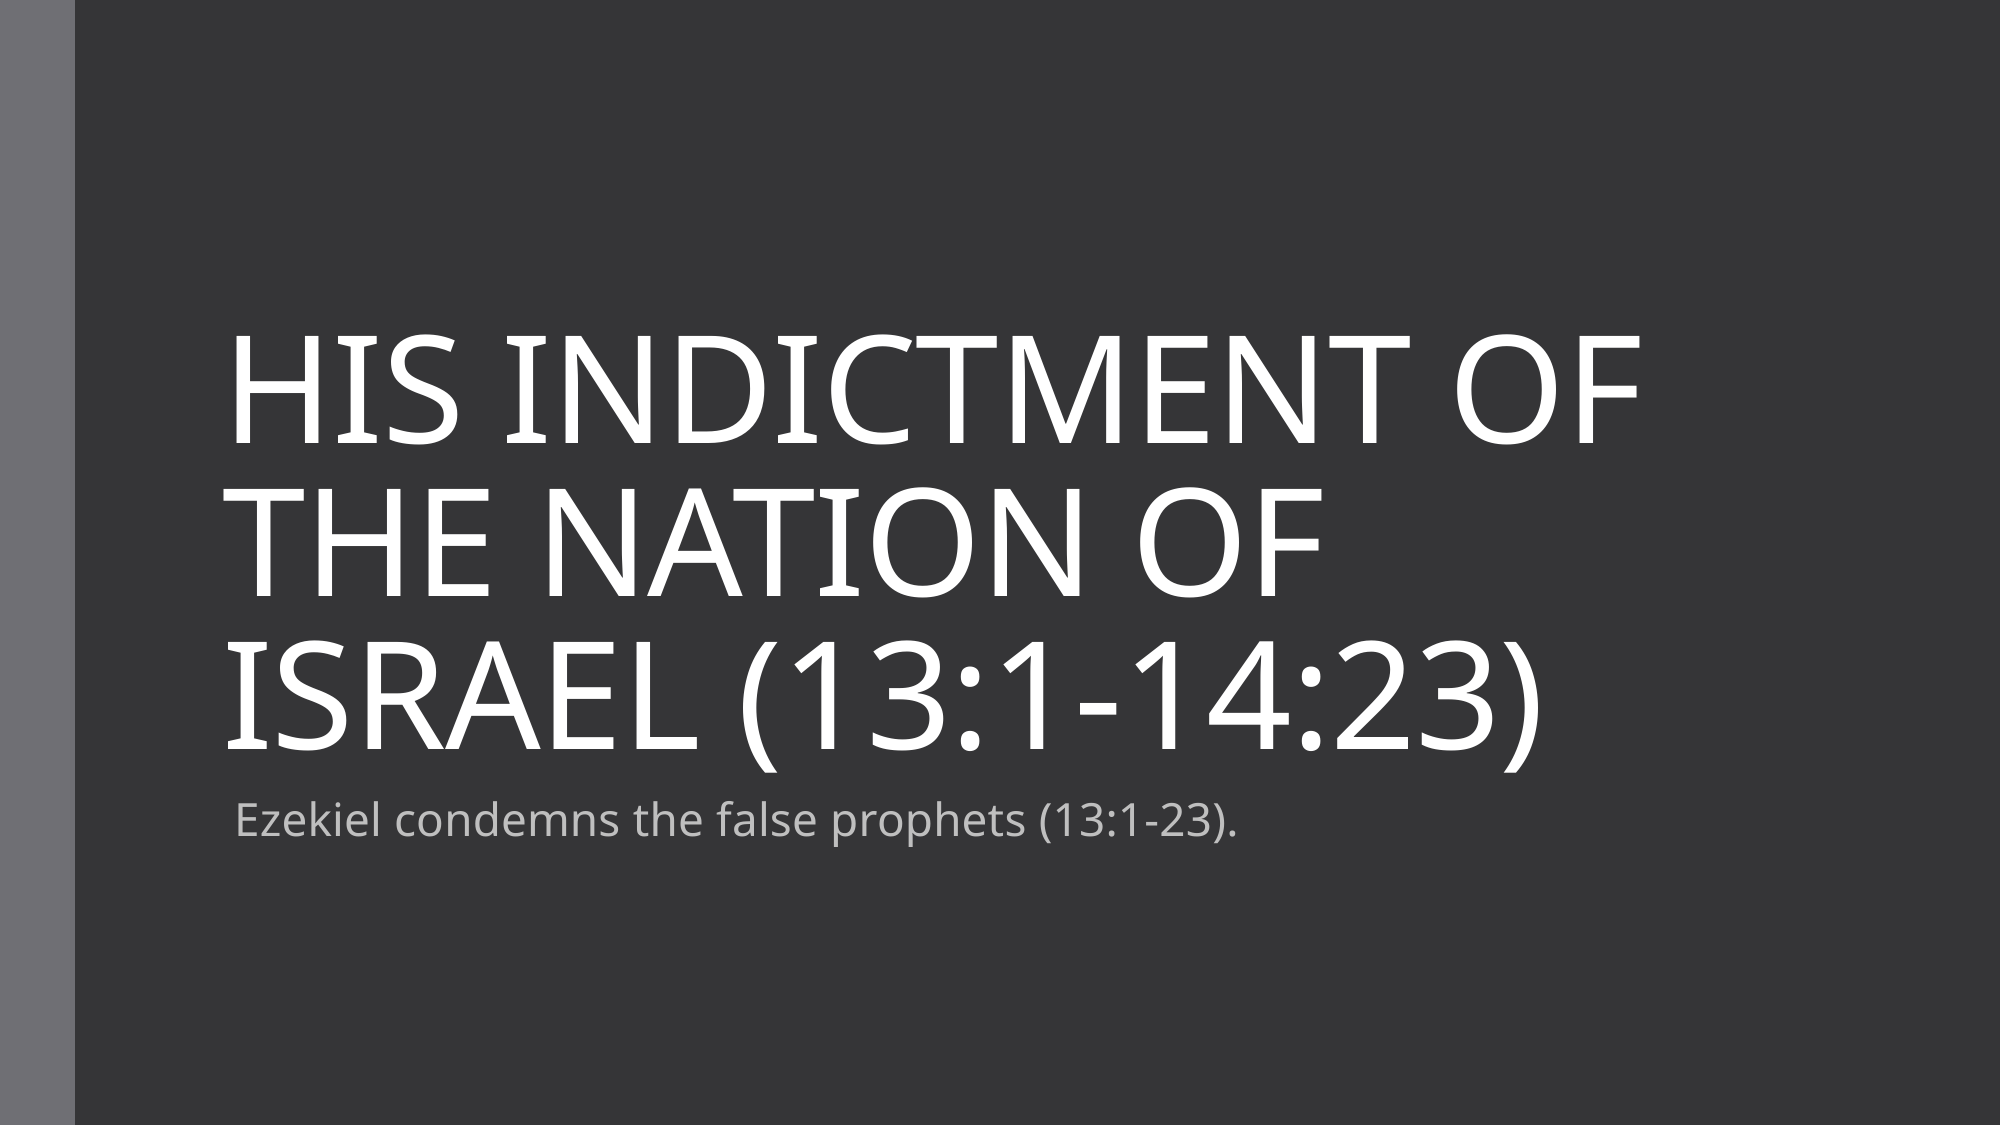

# HIS INDICTMENT OF THE NATION OF ISRAEL (13:1-14:23)
 Ezekiel condemns the false prophets (13:1-23).